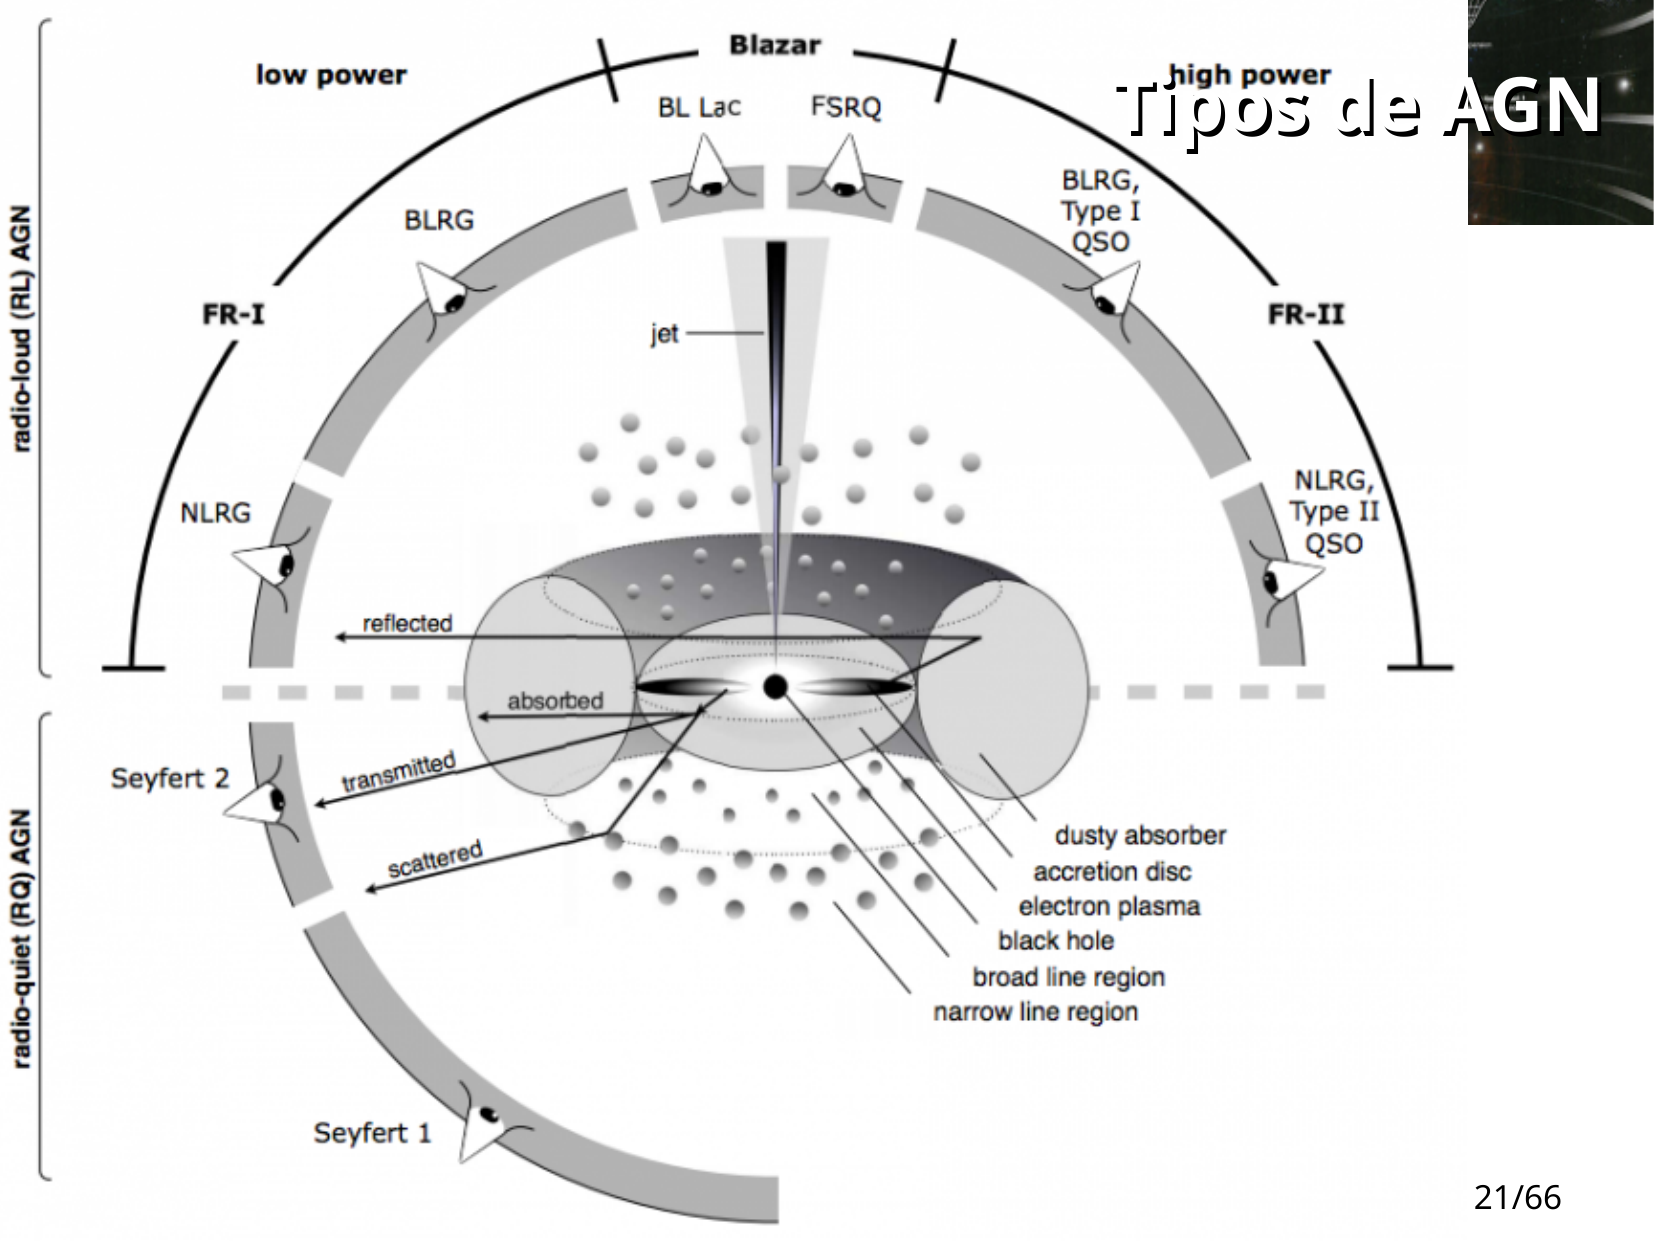

# Tipos de AGN
H. Asorey - Física IV B
21